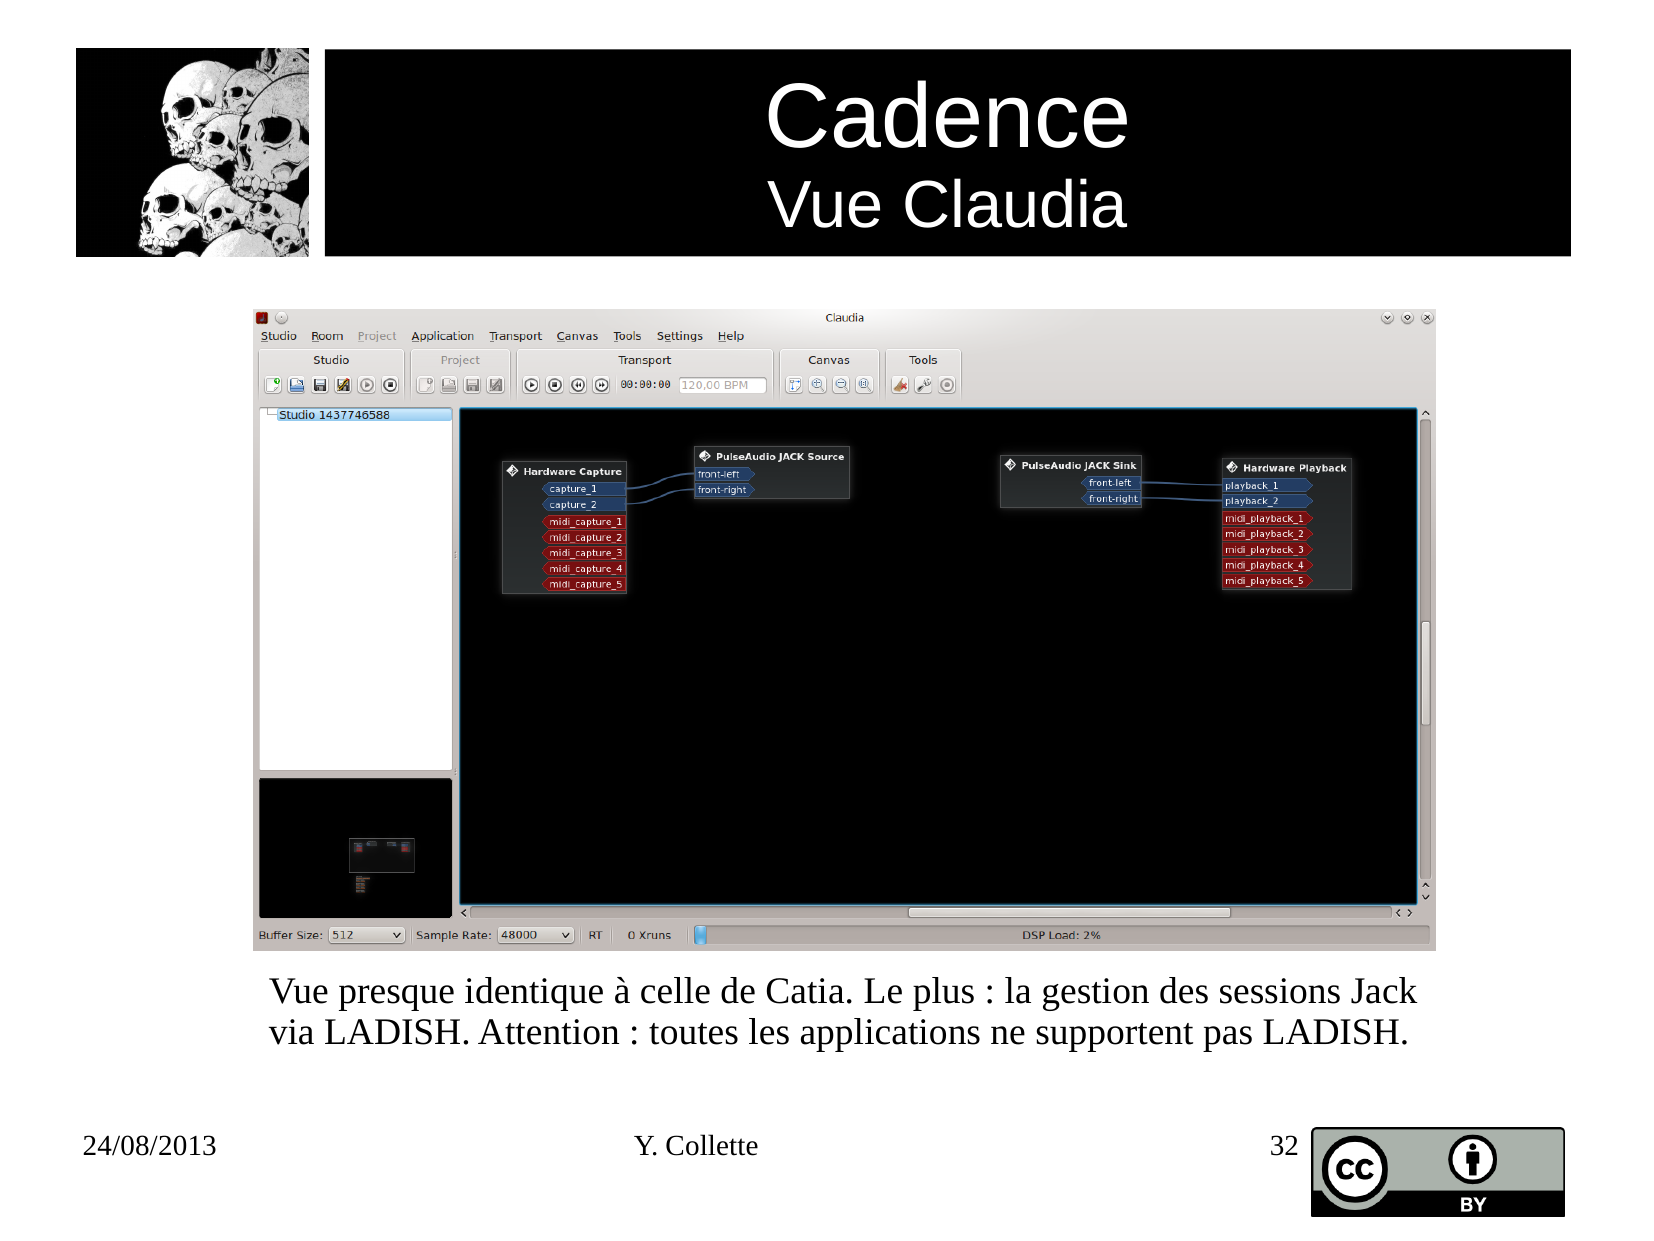

# Cadence Vue Claudia
Vue presque identique à celle de Catia. Le plus : la gestion des sessions Jack via LADISH. Attention : toutes les applications ne supportent pas LADISH.
Y. Collette
32